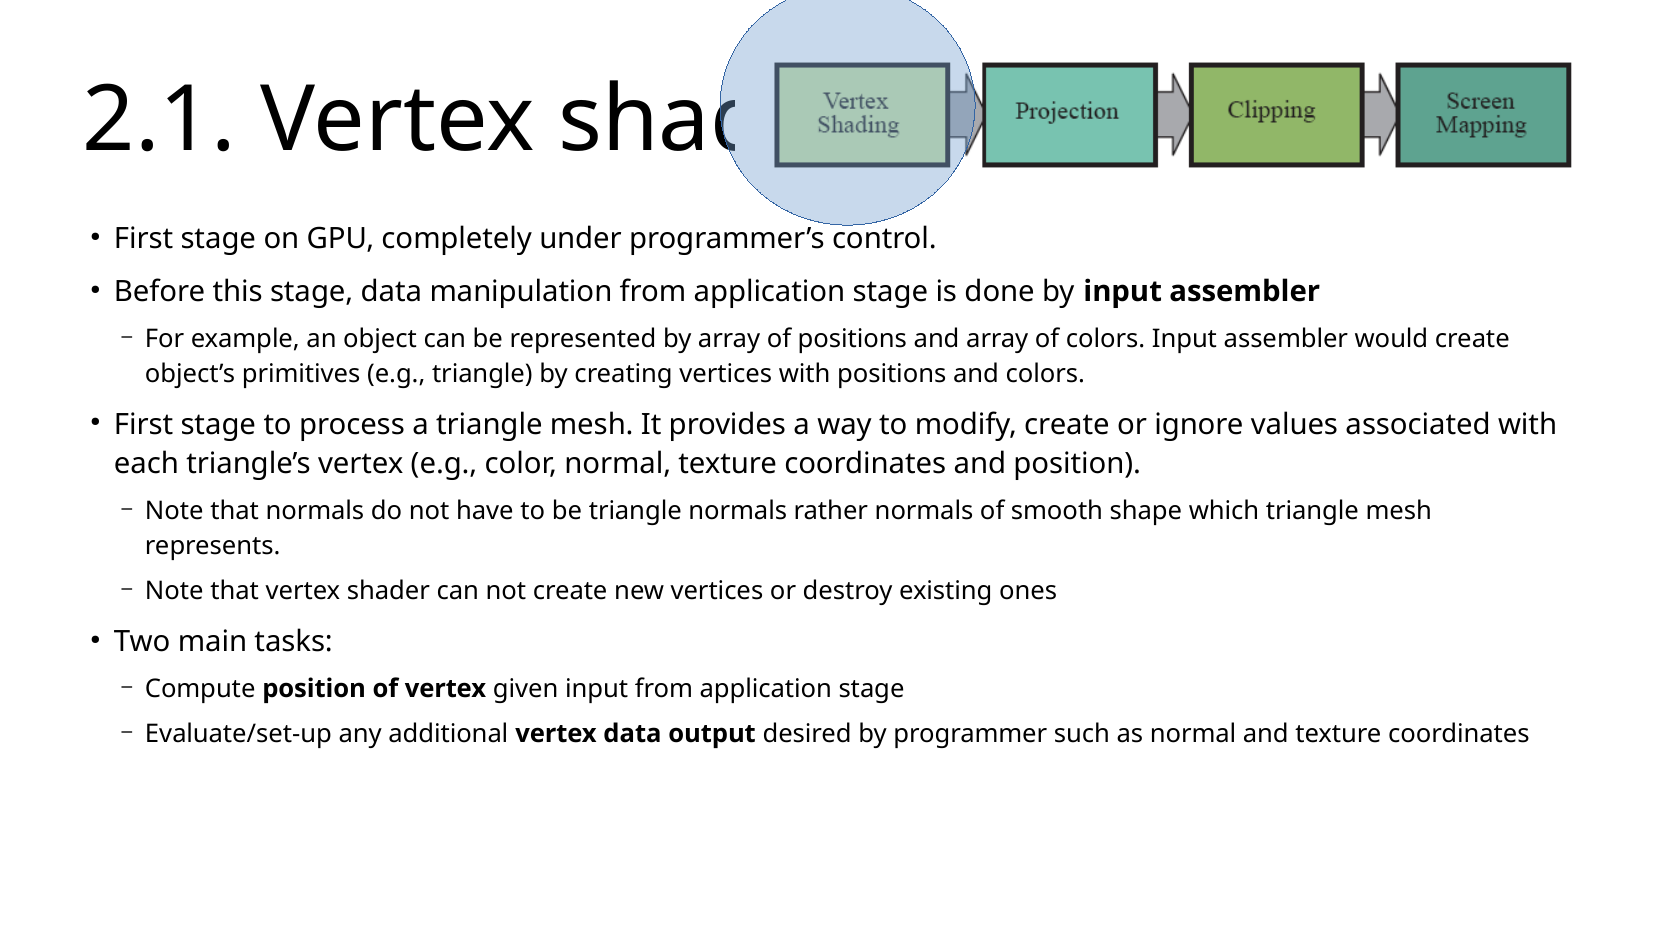

# 2.1. Vertex shading
First stage on GPU, completely under programmer’s control.
Before this stage, data manipulation from application stage is done by input assembler
For example, an object can be represented by array of positions and array of colors. Input assembler would create object’s primitives (e.g., triangle) by creating vertices with positions and colors.
First stage to process a triangle mesh. It provides a way to modify, create or ignore values associated with each triangle’s vertex (e.g., color, normal, texture coordinates and position).
Note that normals do not have to be triangle normals rather normals of smooth shape which triangle mesh represents.
Note that vertex shader can not create new vertices or destroy existing ones
Two main tasks:
Compute position of vertex given input from application stage
Evaluate/set-up any additional vertex data output desired by programmer such as normal and texture coordinates